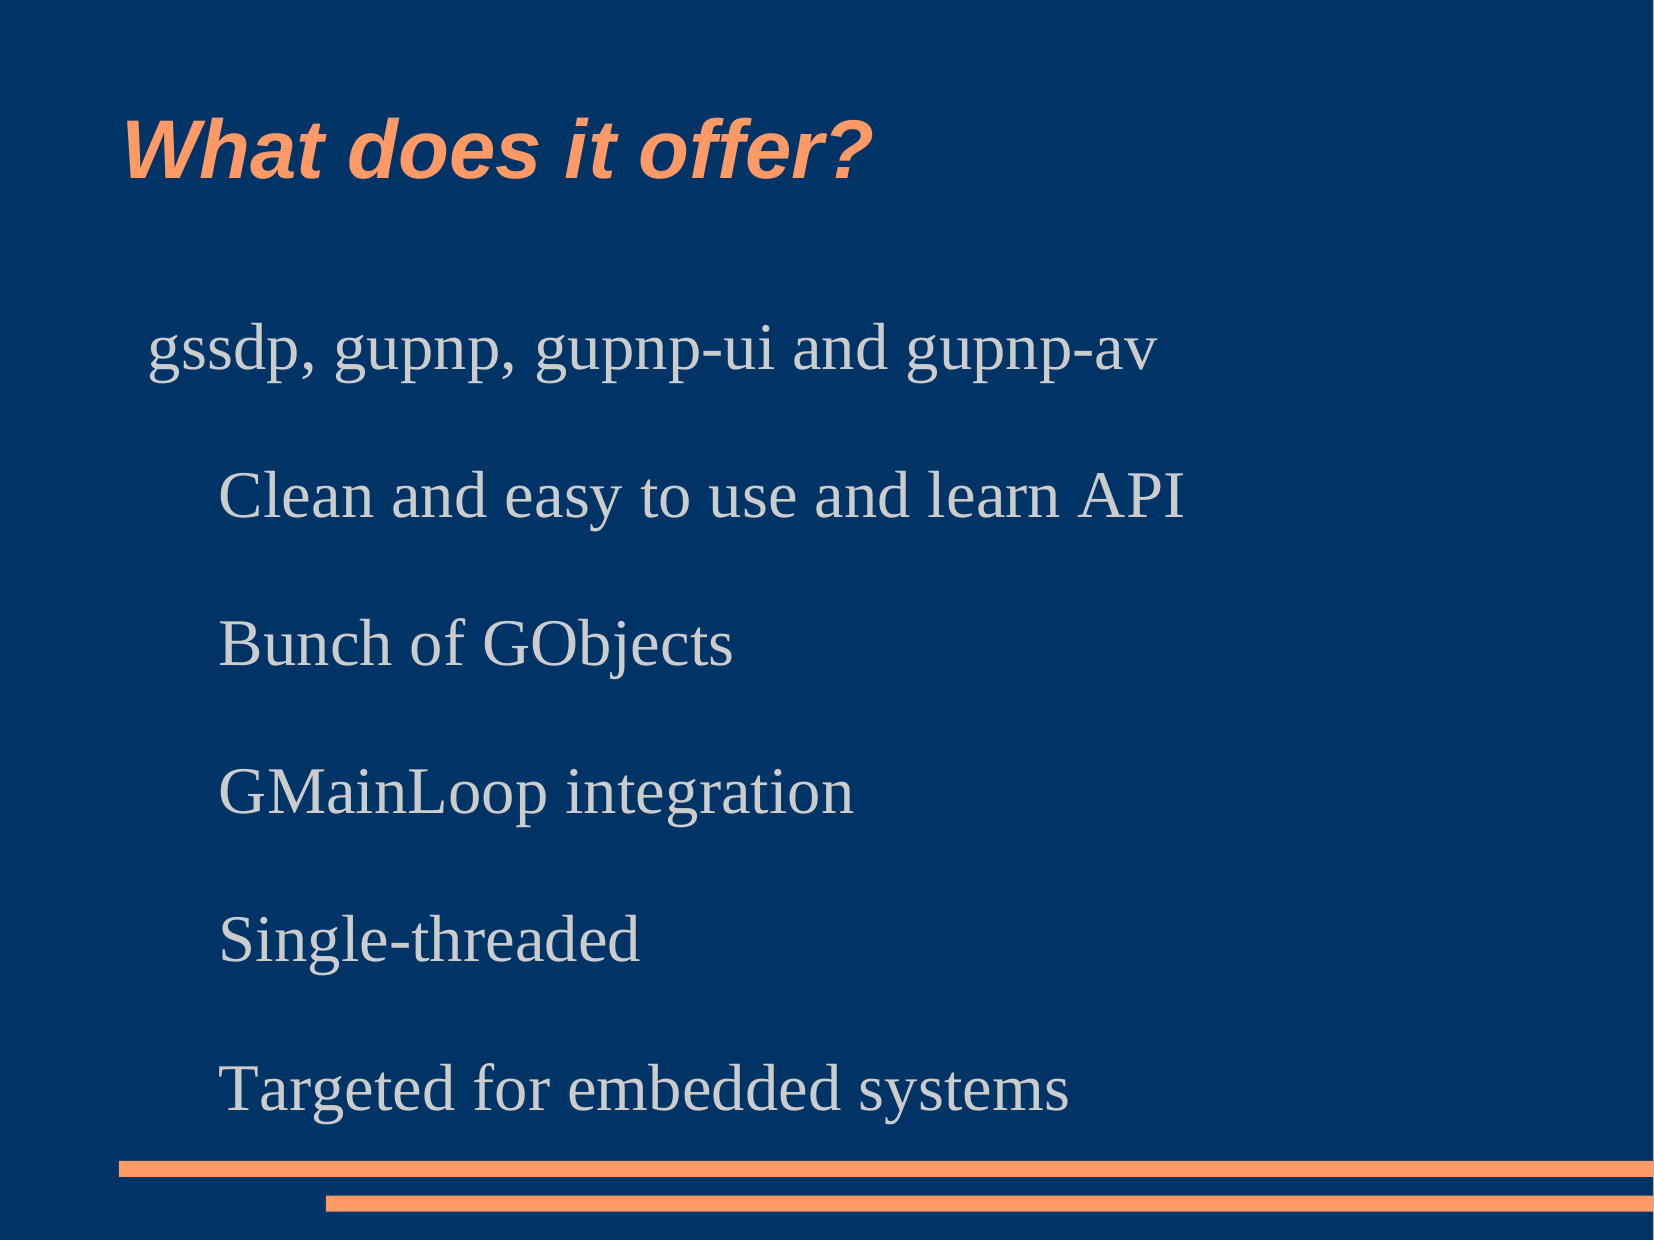

# What does it offer?
gssdp, gupnp, gupnp-ui and gupnp-av
Clean and easy to use and learn API
Bunch of GObjects
GMainLoop integration
Single-threaded
Targeted for embedded systems